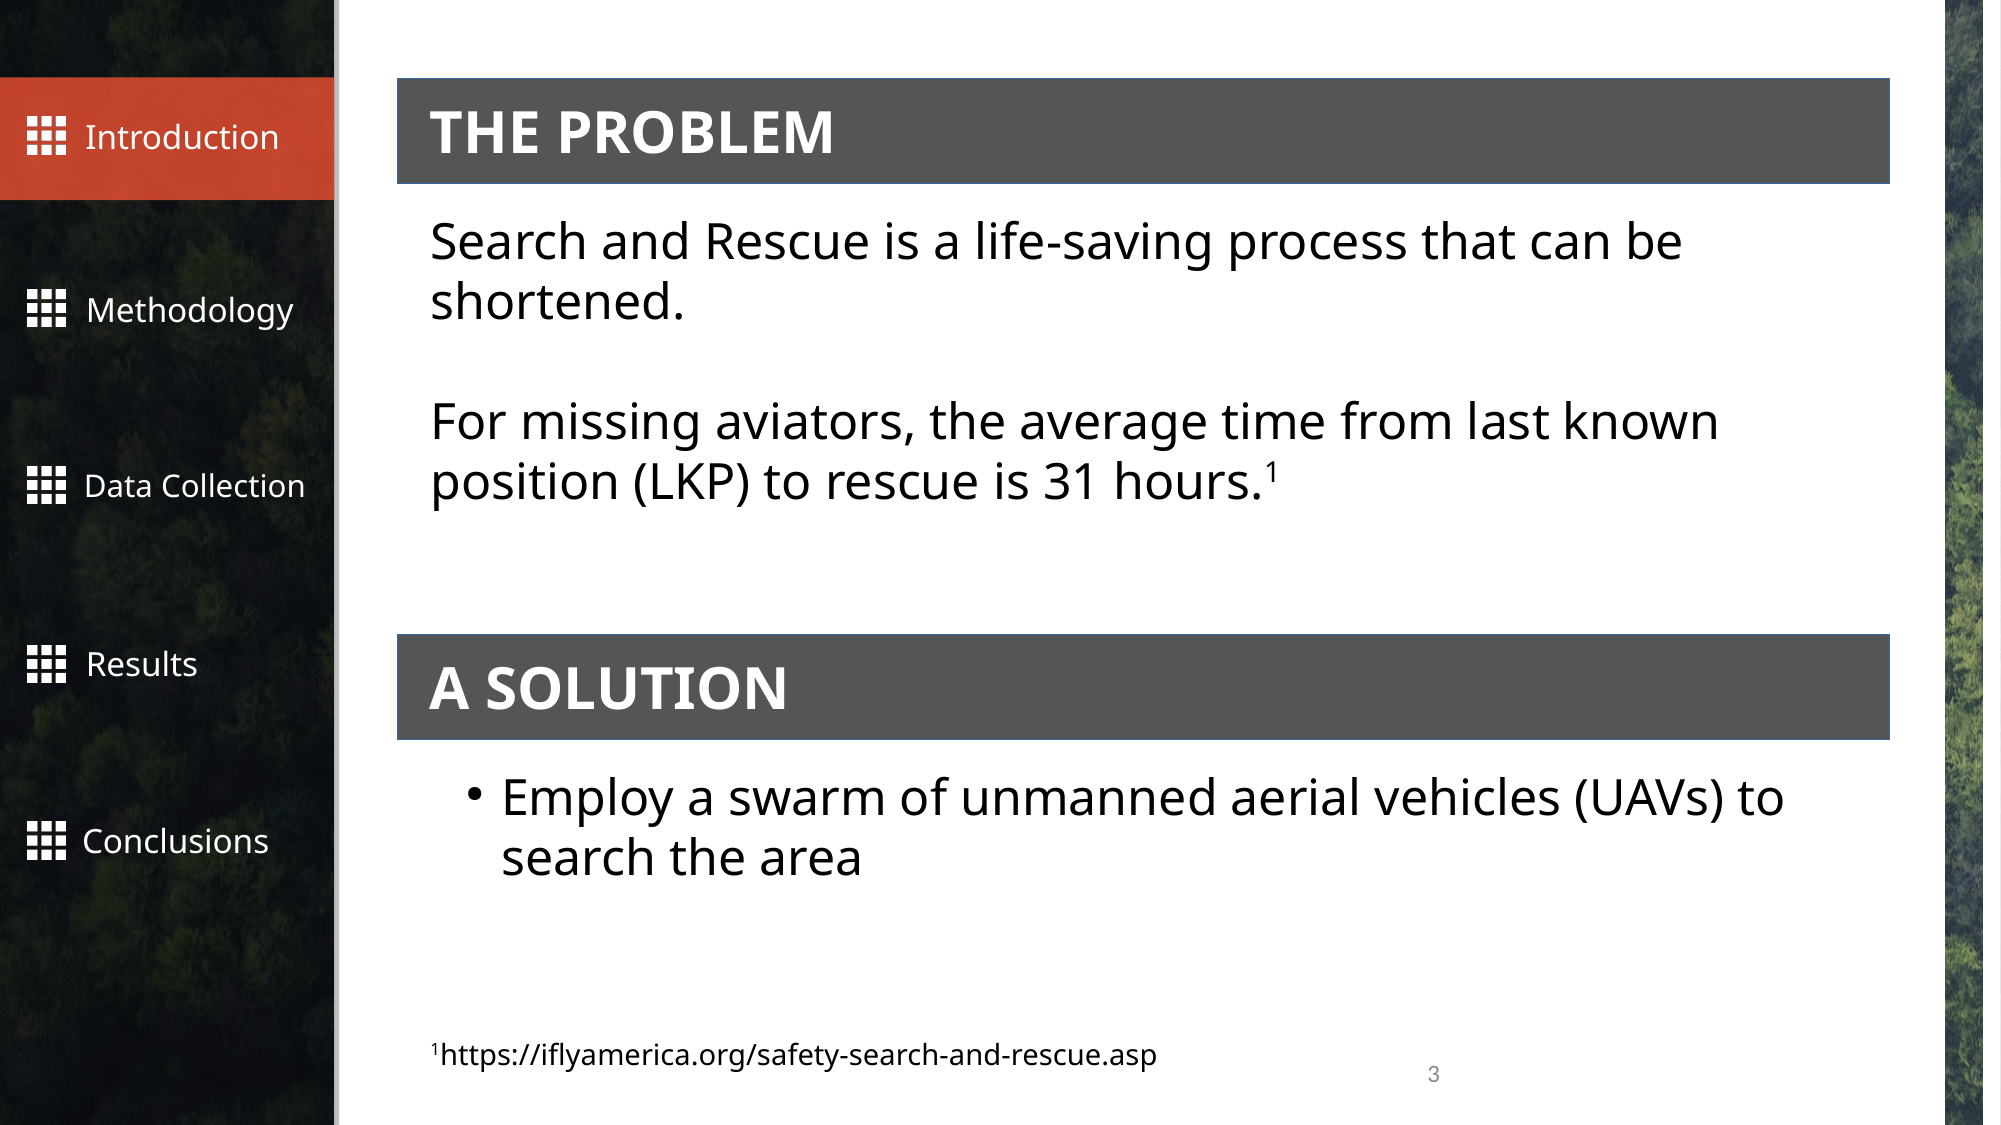

THE PROBLEM
Introduction
Search and Rescue is a life-saving process that can be shortened.
For missing aviators, the average time from last known position (LKP) to rescue is 31 hours.1
Methodology
Data Collection
A SOLUTION
Results
Employ a swarm of unmanned aerial vehicles (UAVs) to search the area
Conclusions
1https://iflyamerica.org/safety-search-and-rescue.asp